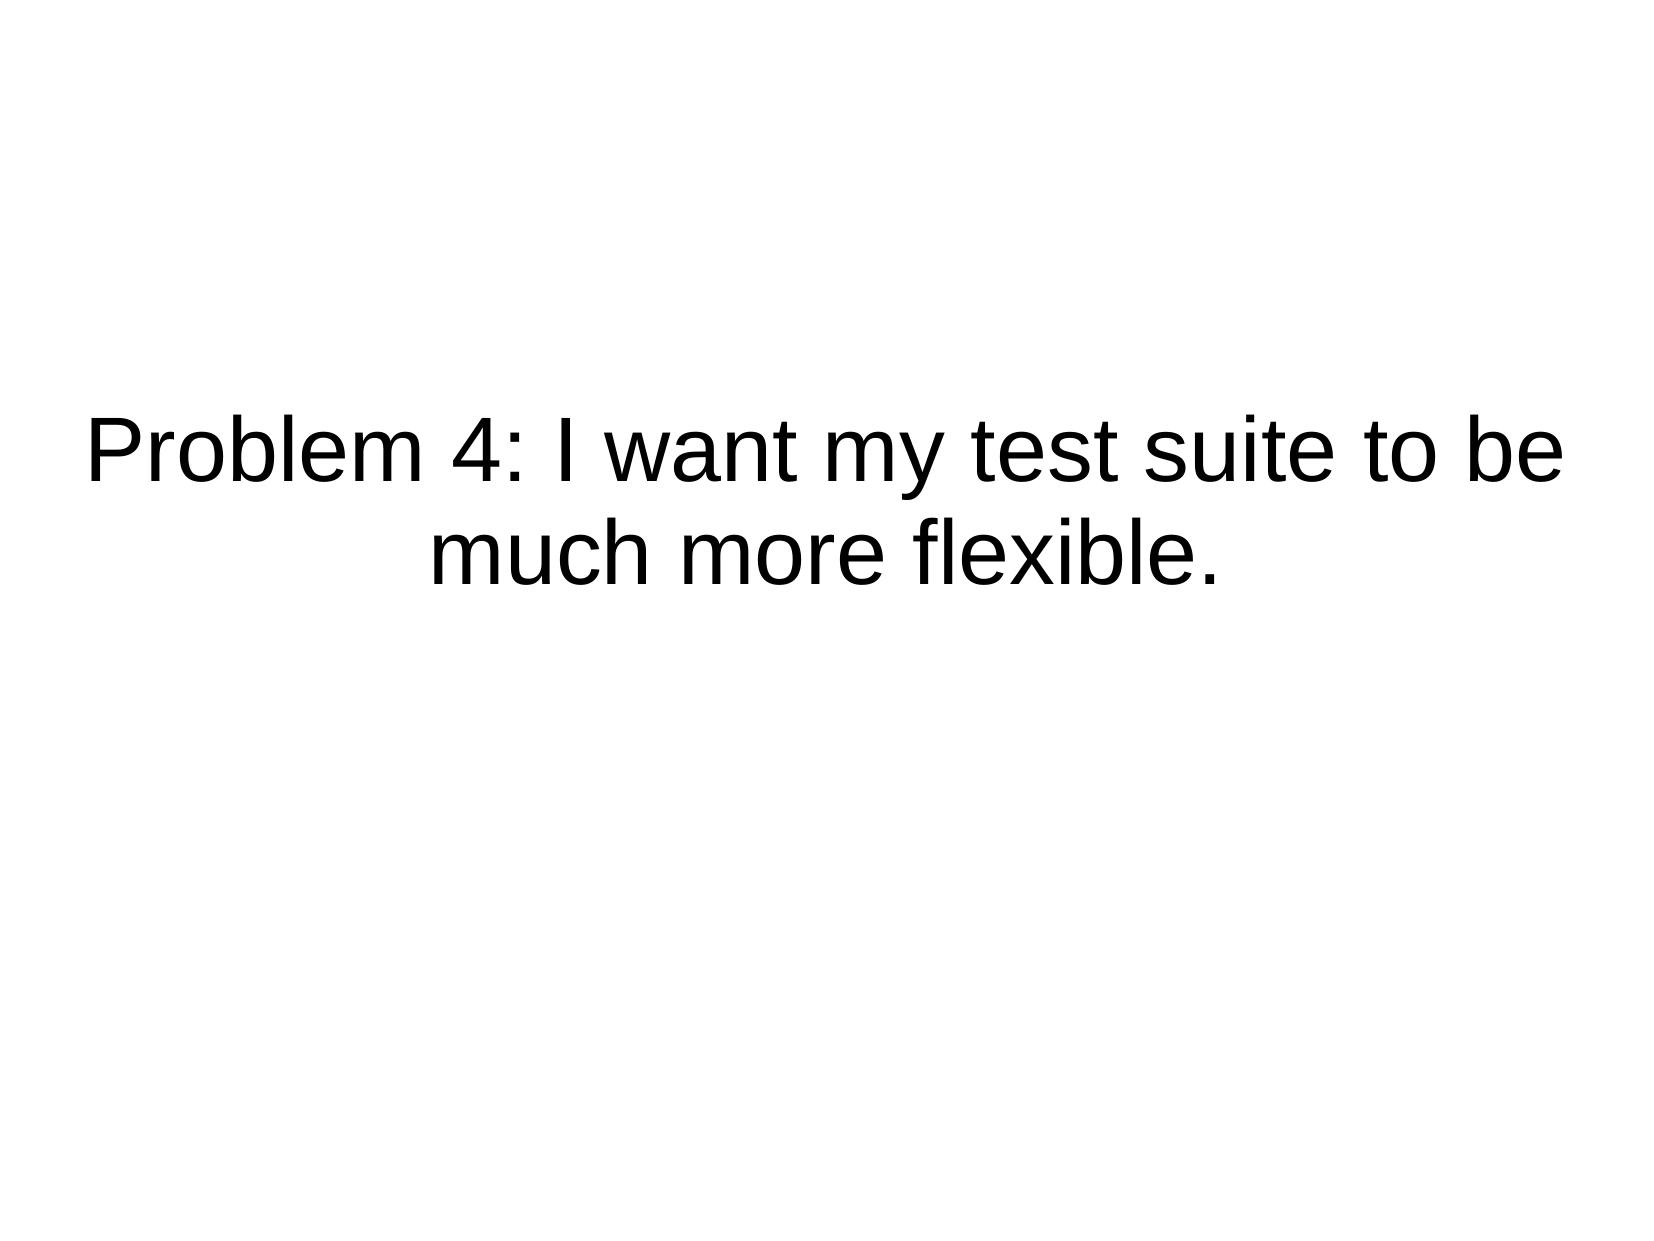

# Problem 4: I want my test suite to be much more flexible.